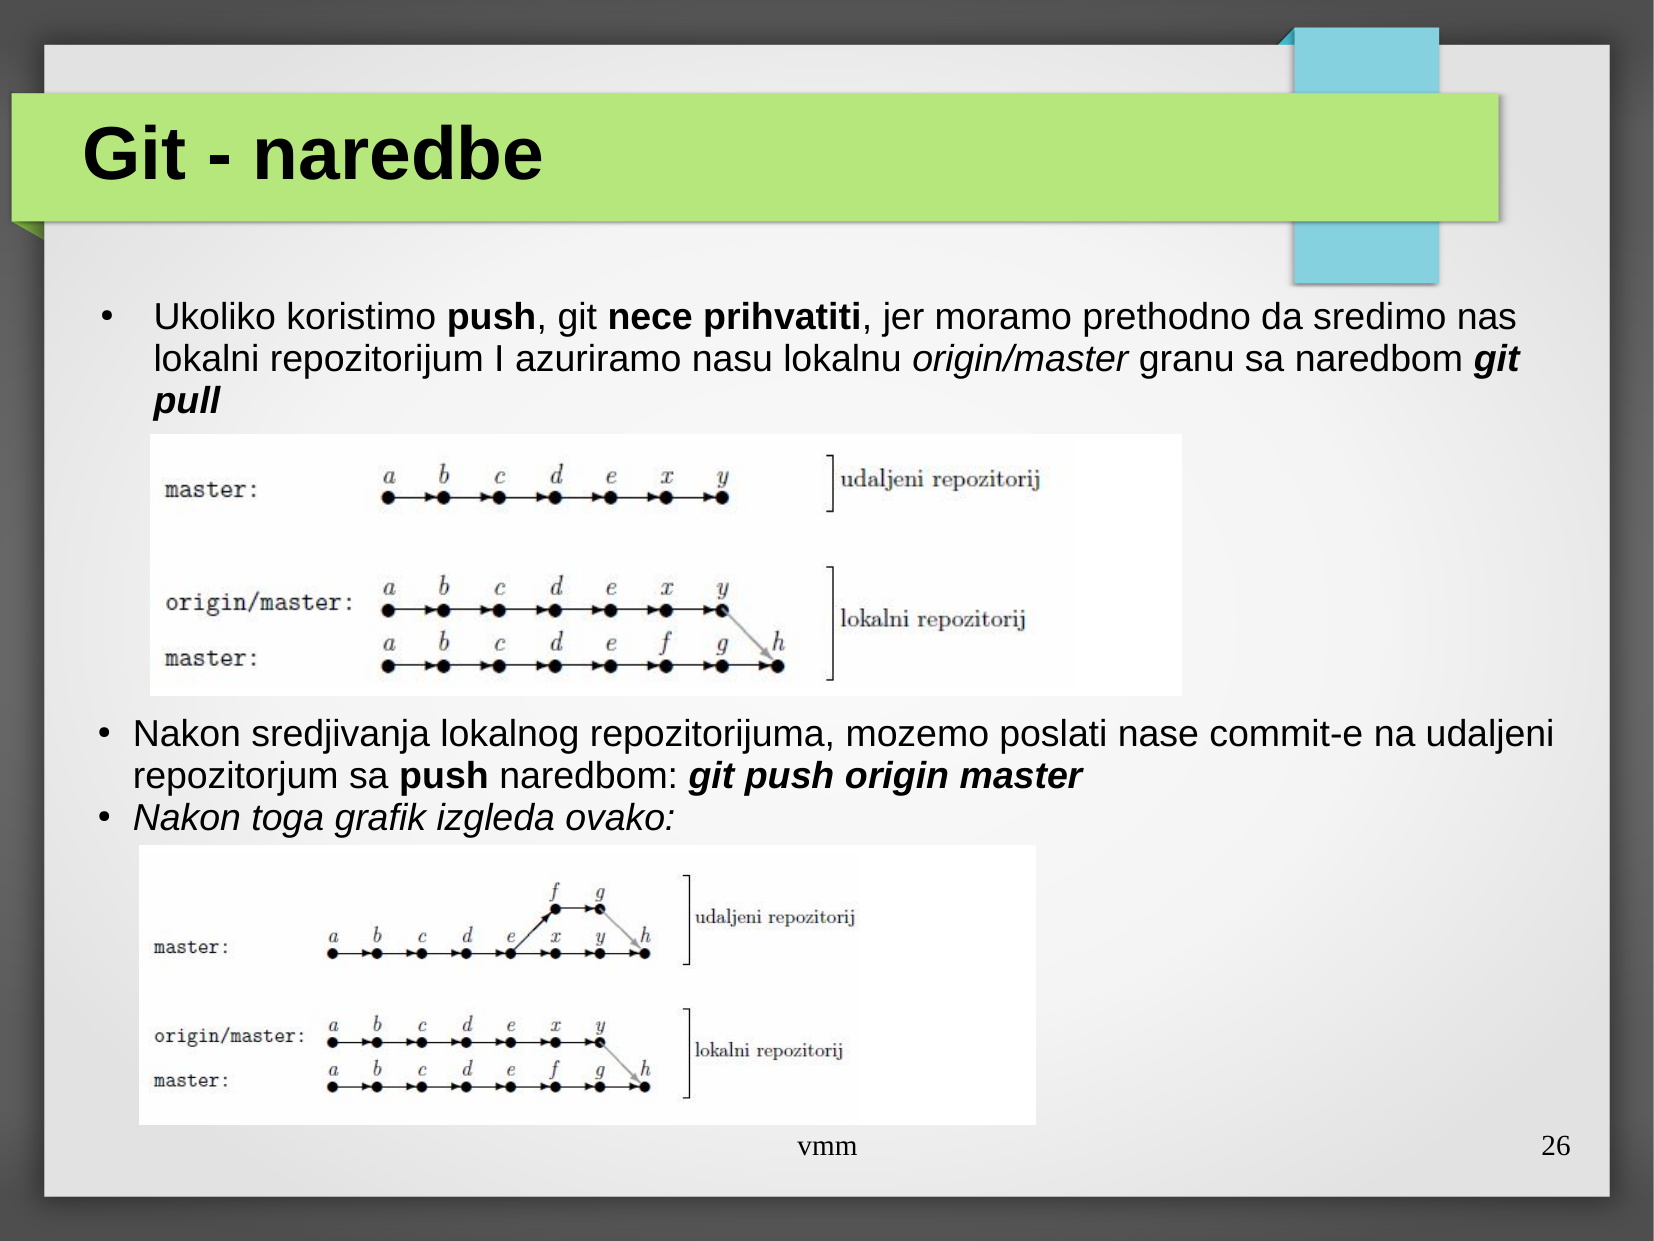

# Git - naredbe
Ukoliko koristimo push, git nece prihvatiti, jer moramo prethodno da sredimo nas lokalni repozitorijum I azuriramo nasu lokalnu origin/master granu sa naredbom git pull
Nakon sredjivanja lokalnog repozitorijuma, mozemo poslati nase commit-e na udaljeni repozitorjum sa push naredbom: git push origin master
Nakon toga grafik izgleda ovako:
vmm
26